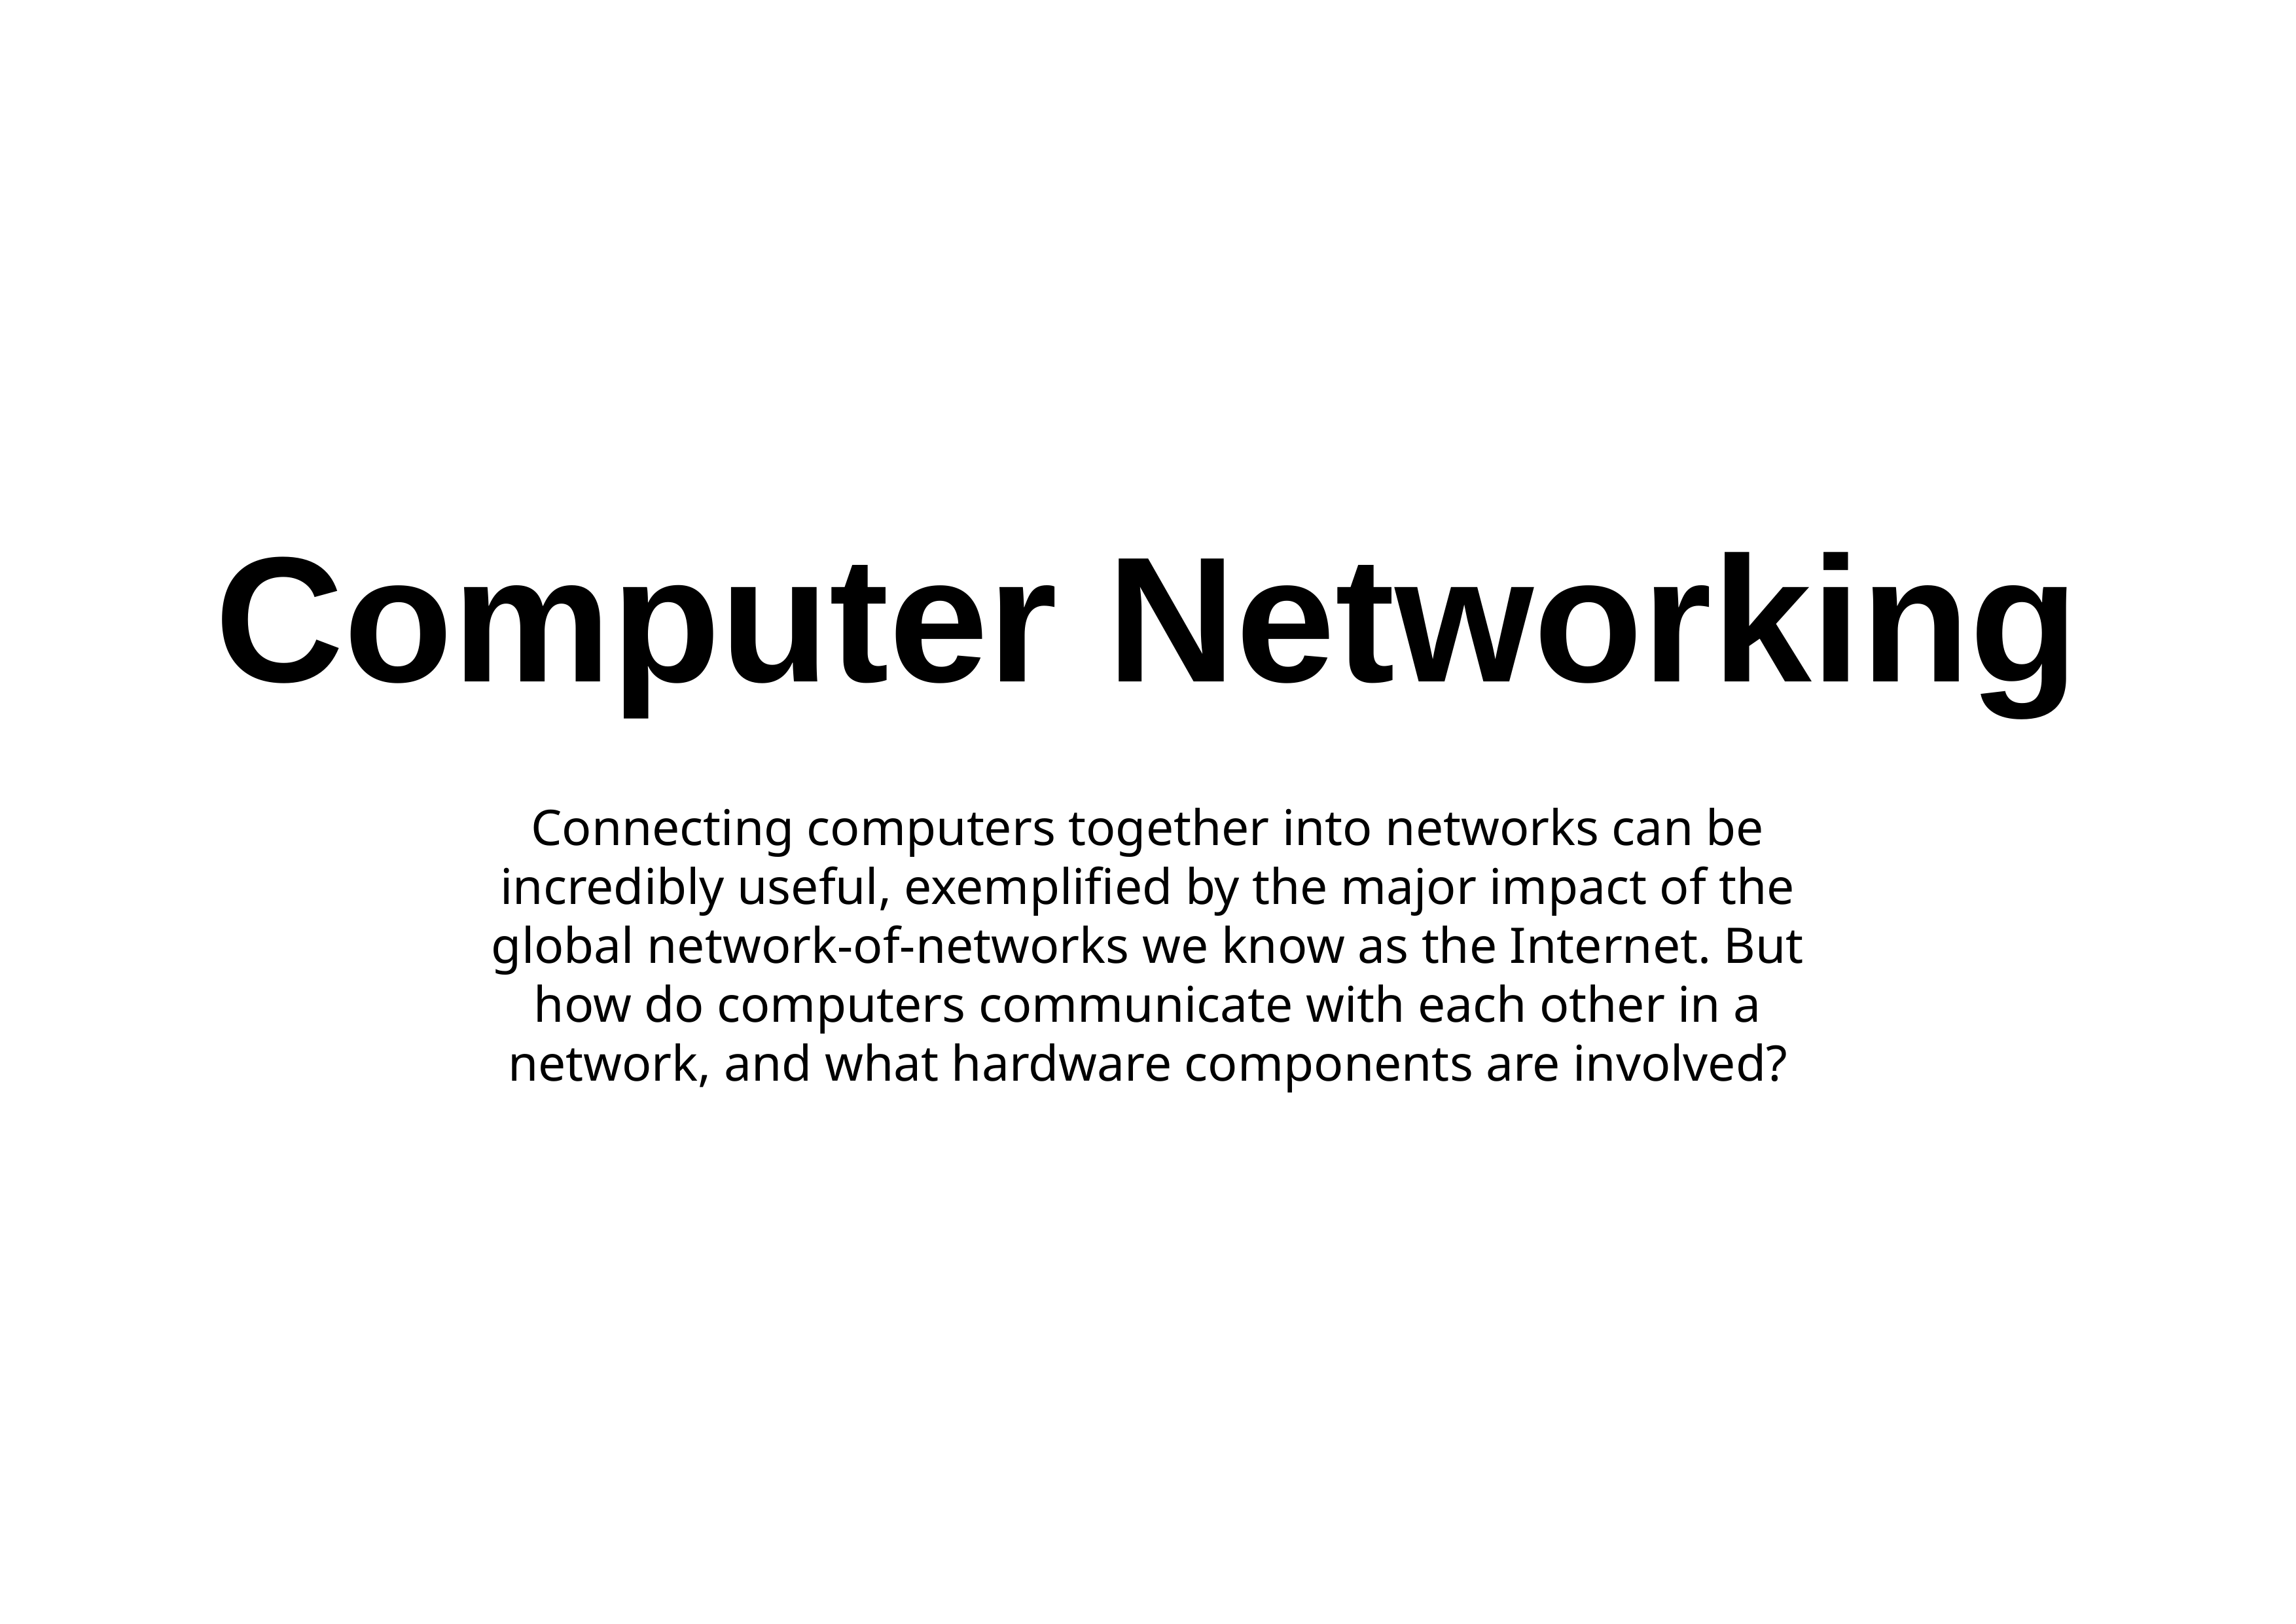

# Computer Networking
Connecting computers together into networks can be incredibly useful, exemplified by the major impact of the global network-of-networks we know as the Internet. But how do computers communicate with each other in a network, and what hardware components are involved?